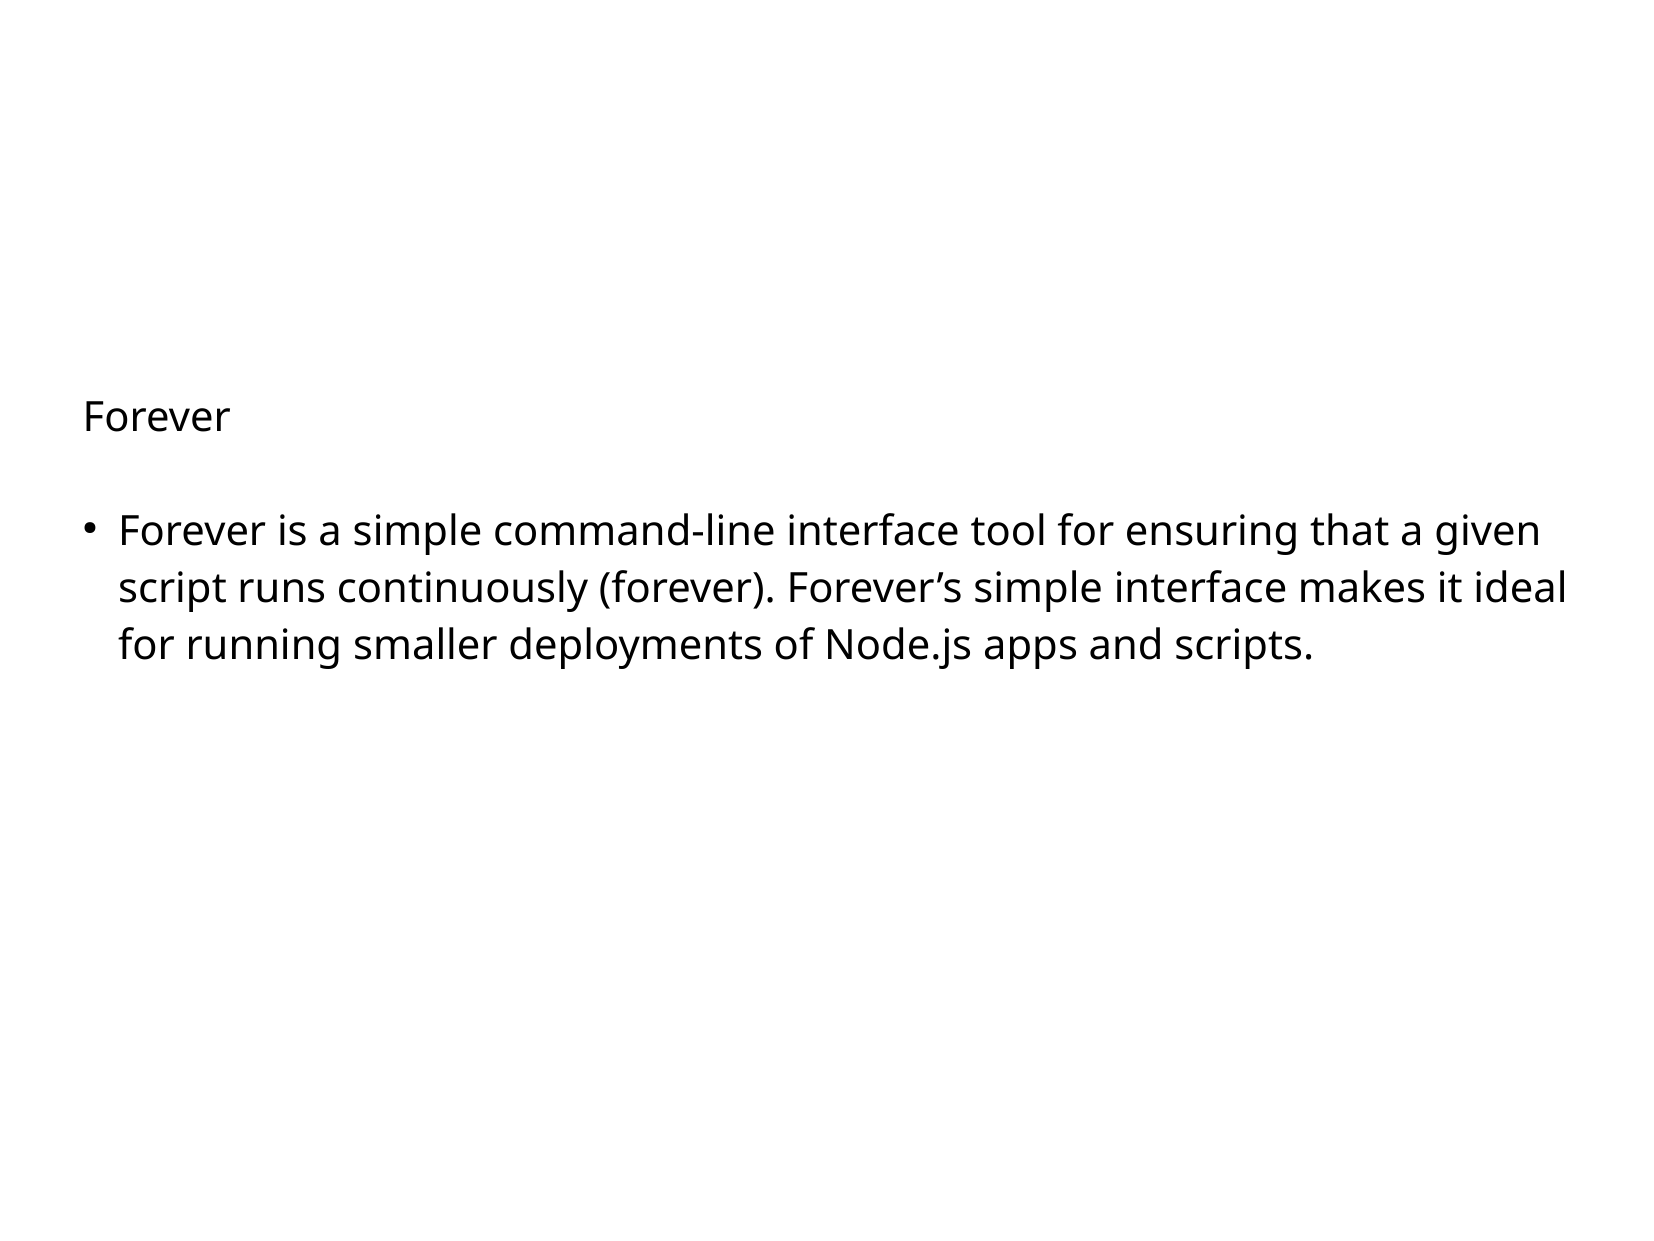

# Forever
Forever is a simple command-line interface tool for ensuring that a given script runs continuously (forever). Forever’s simple interface makes it ideal for running smaller deployments of Node.js apps and scripts.